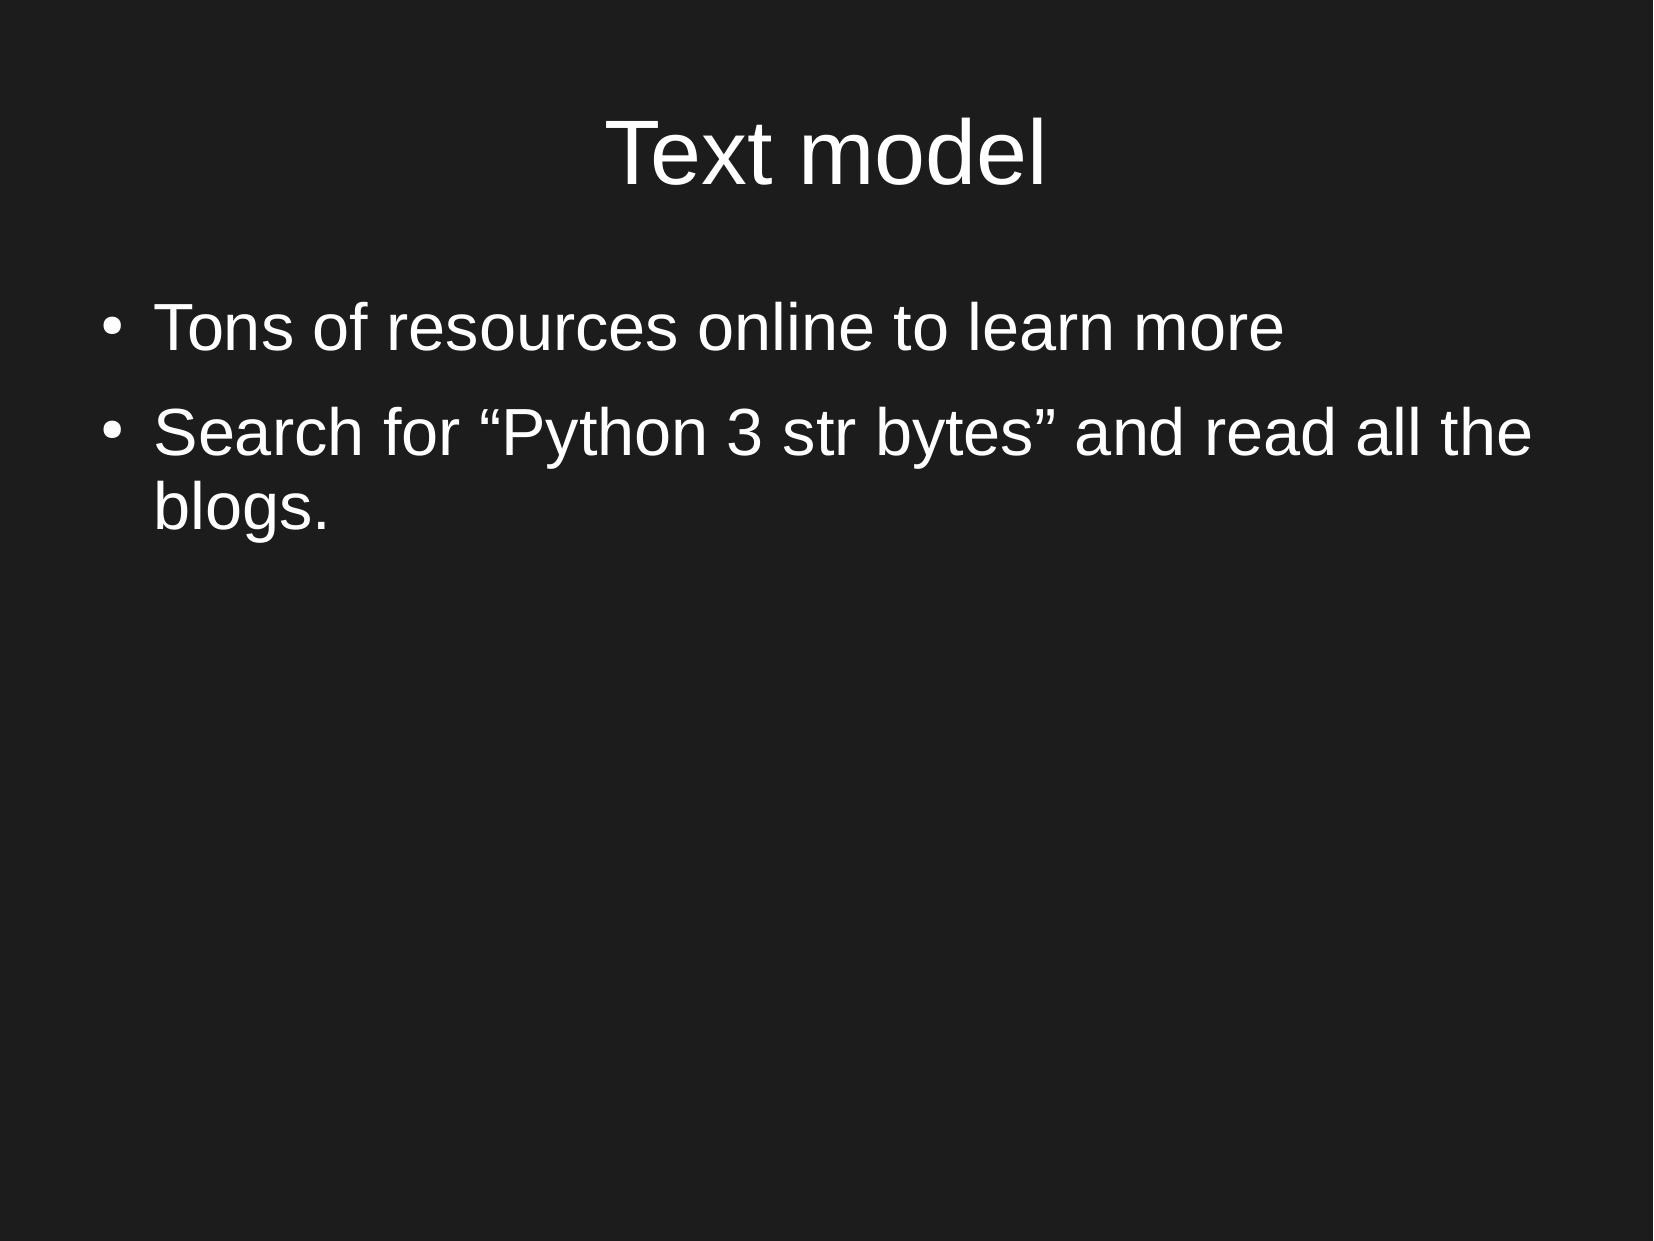

# Text model
Tons of resources online to learn more
Search for “Python 3 str bytes” and read all the blogs.